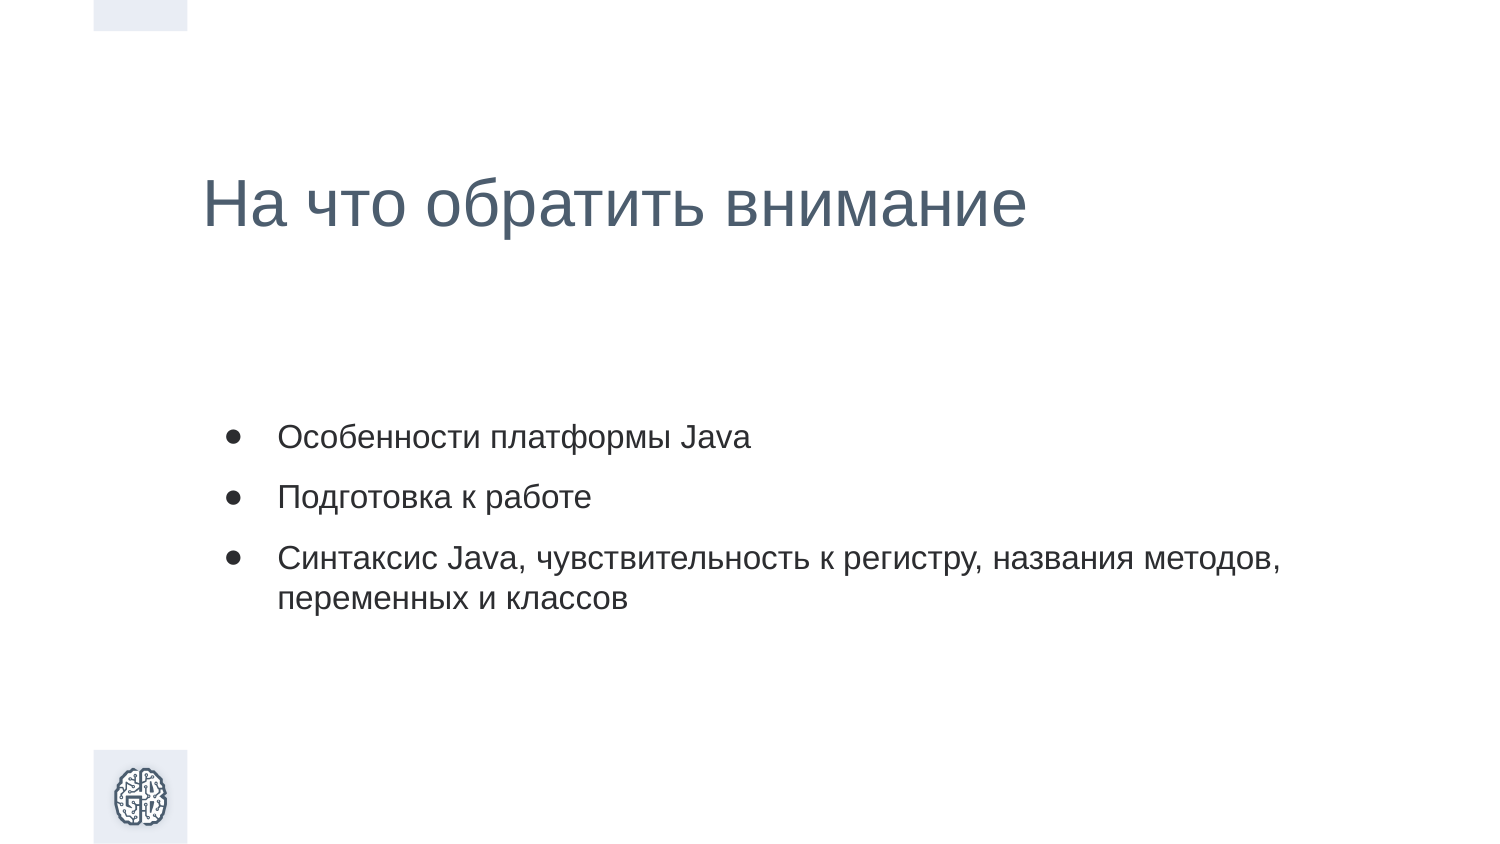

На что обратить внимание
Особенности платформы Java
Подготовка к работе
Синтаксис Java, чувствительность к регистру, названия методов, переменных и классов